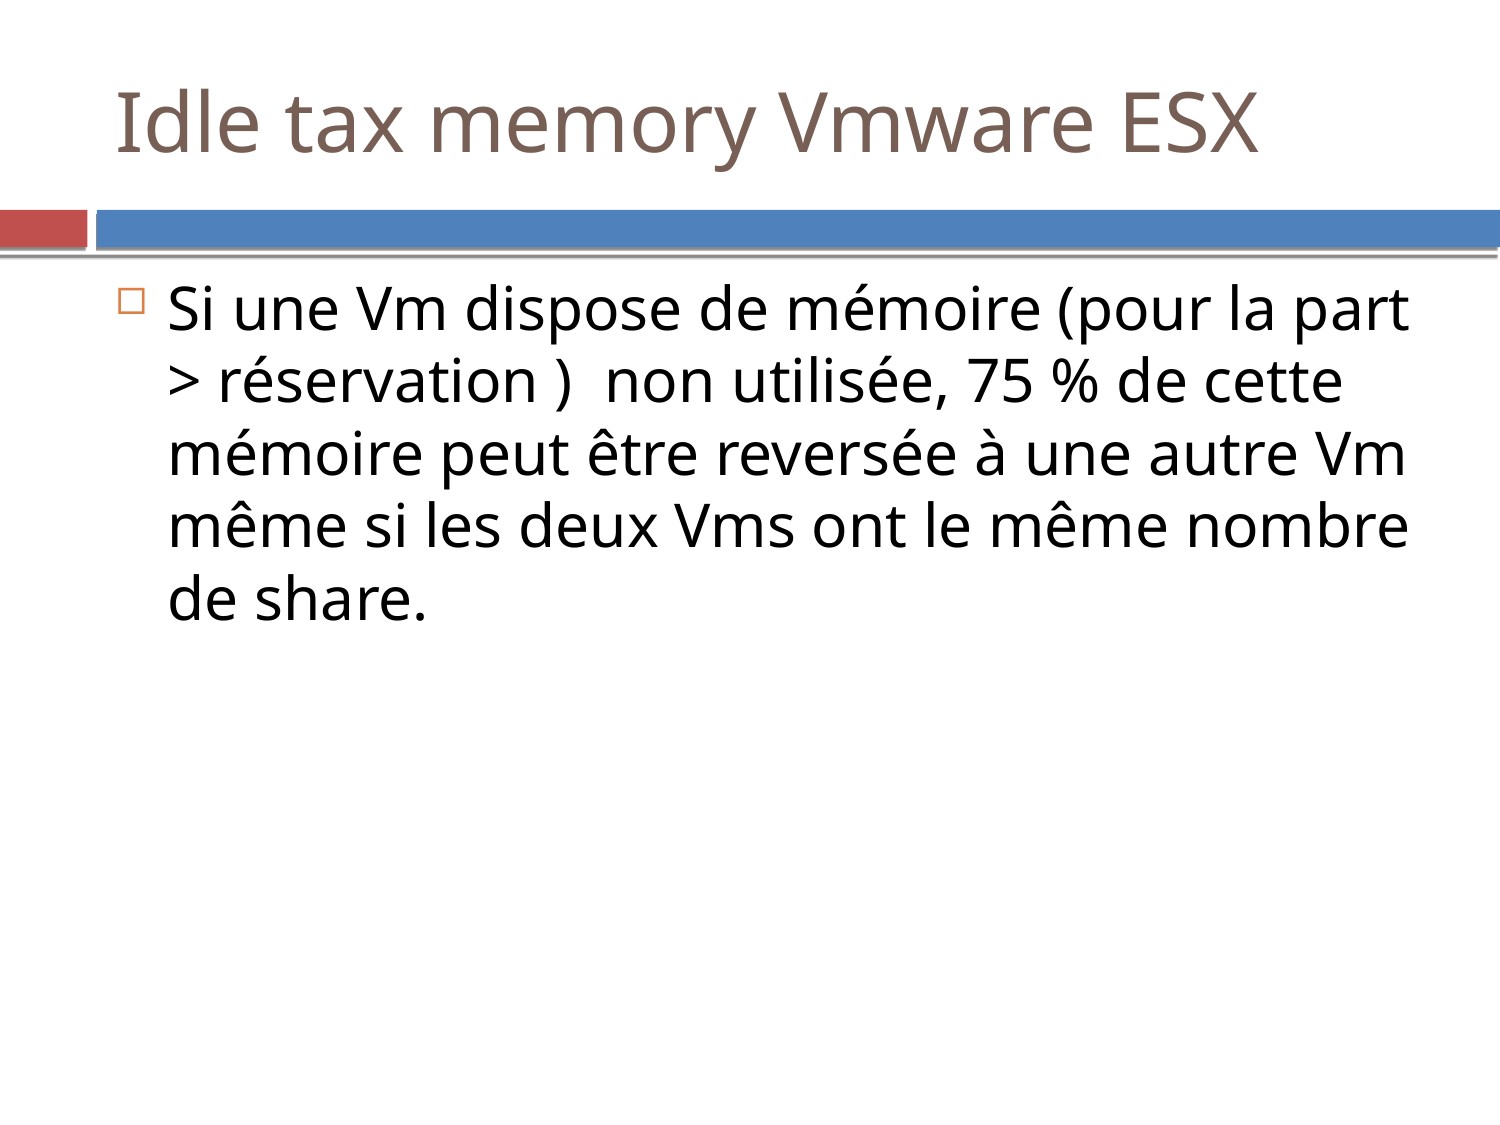

Idle tax memory Vmware ESX
Si une Vm dispose de mémoire (pour la part > réservation ) non utilisée, 75 % de cette mémoire peut être reversée à une autre Vm même si les deux Vms ont le même nombre de share.